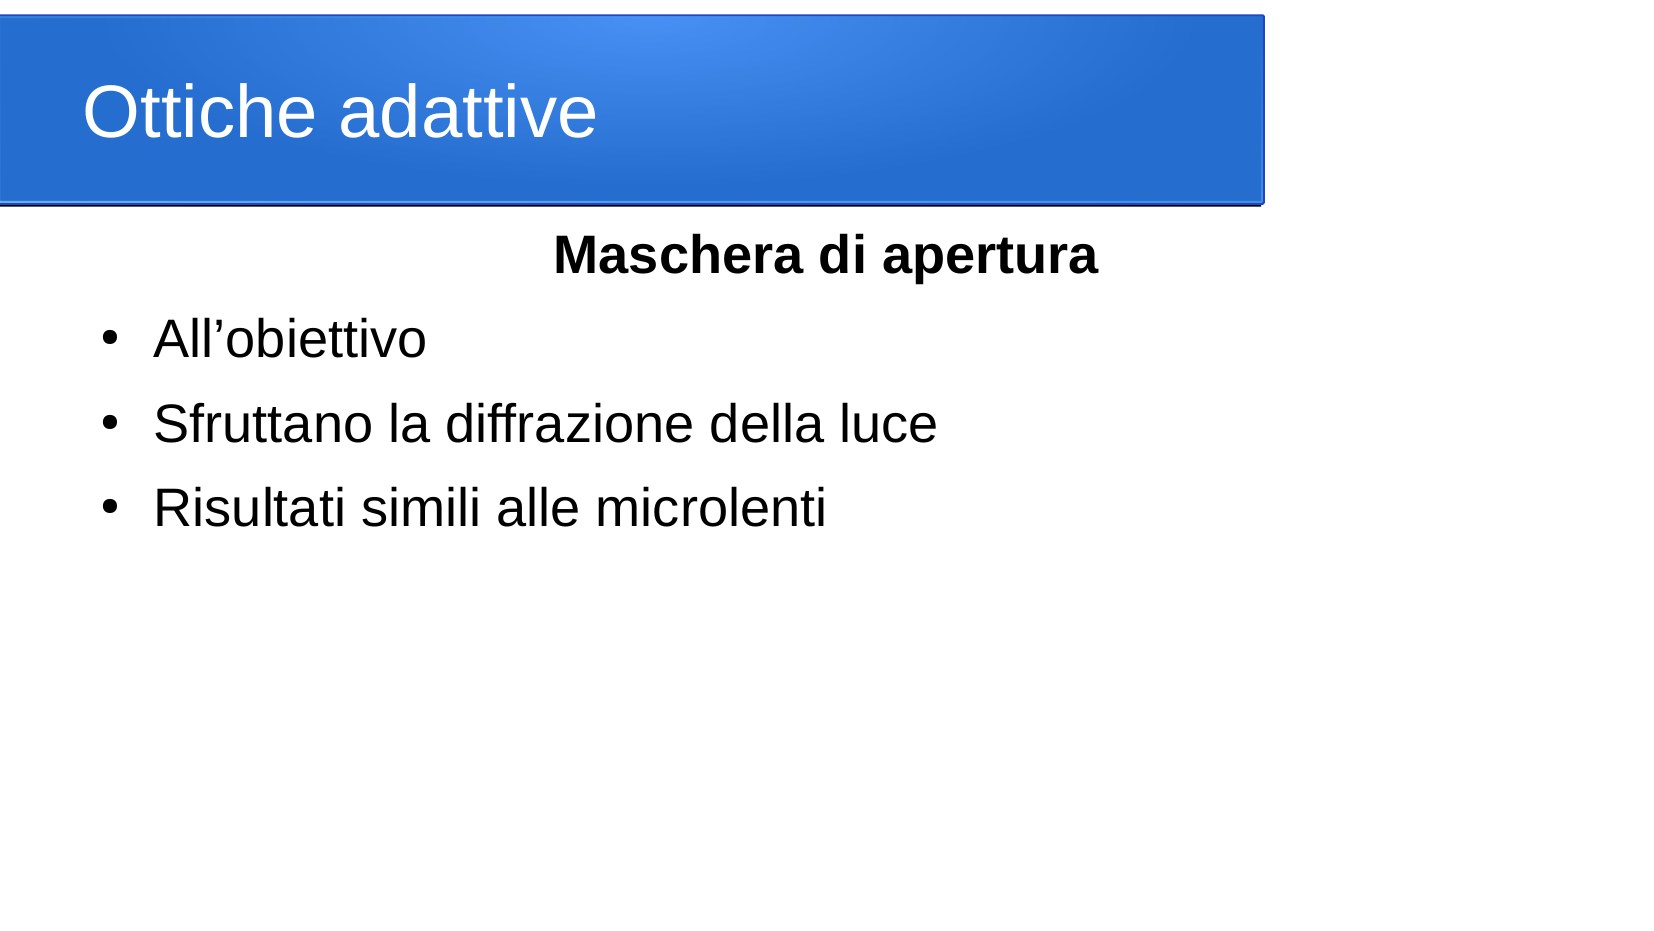

# Ottiche adattive
Maschera di apertura
All’obiettivo
Sfruttano la diffrazione della luce
Risultati simili alle microlenti